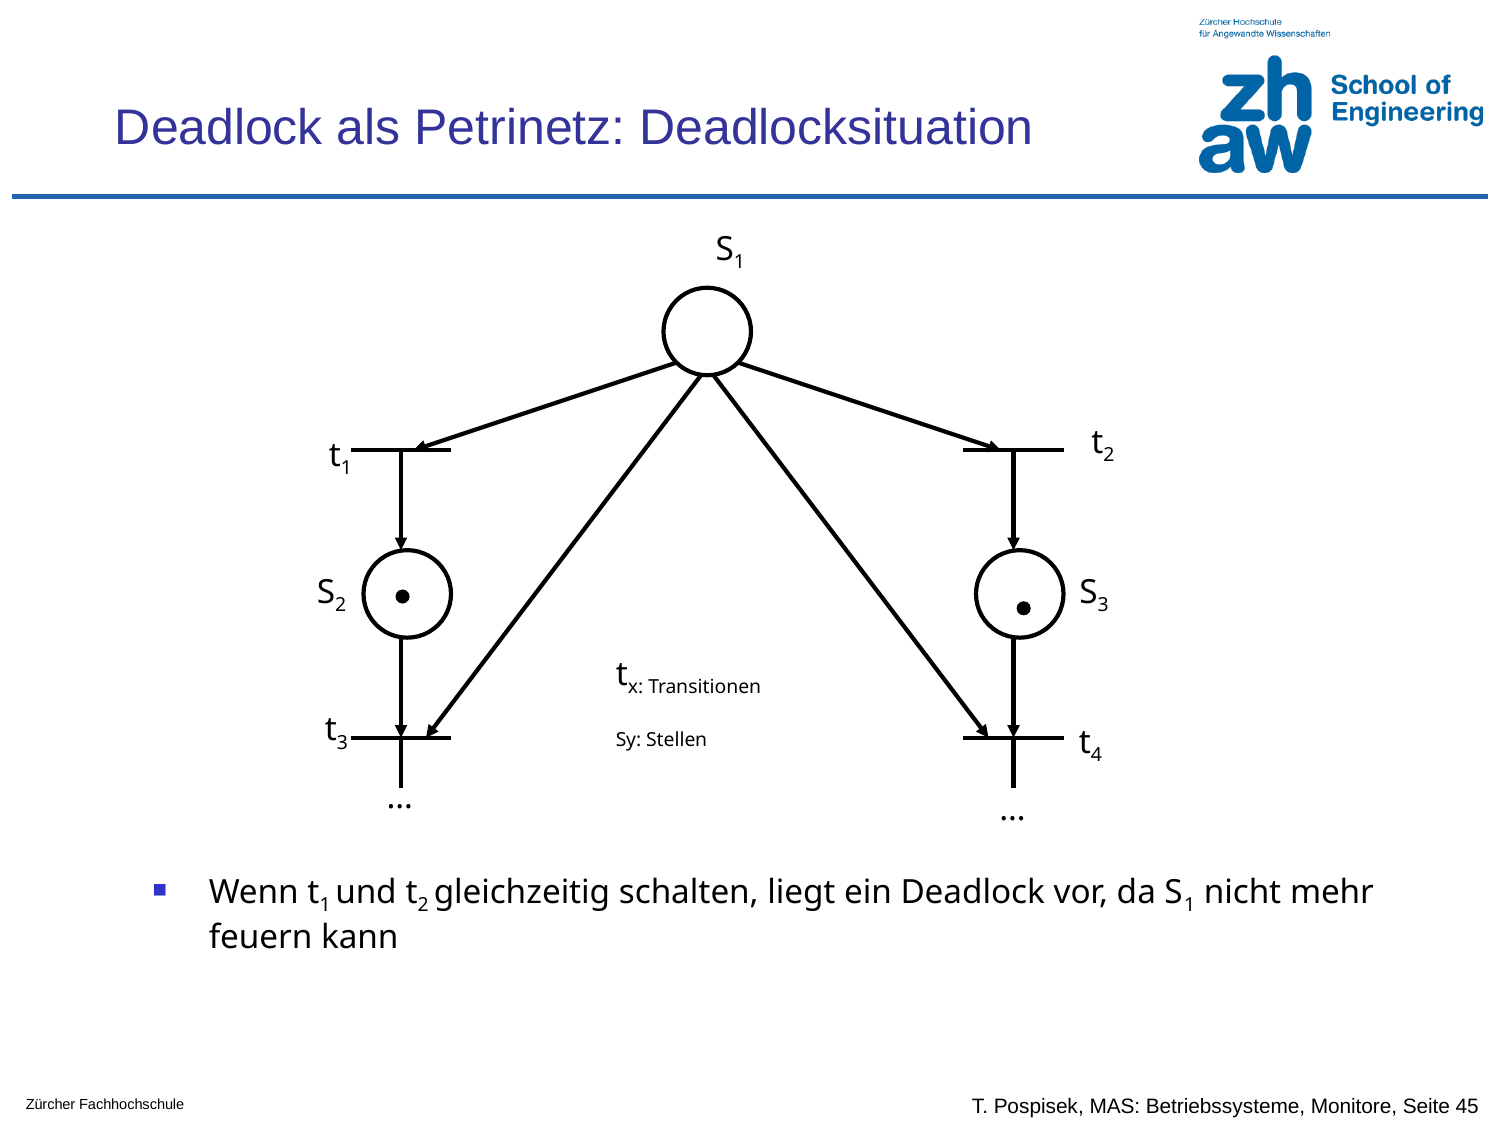

# Deadlock als Petrinetz: Deadlocksituation
S1
t2
t1
S2
S3
tx: Transitionen
Sy: Stellen
t3
t4
…
…
Wenn t1 und t2 gleichzeitig schalten, liegt ein Deadlock vor, da S1 nicht mehr feuern kann